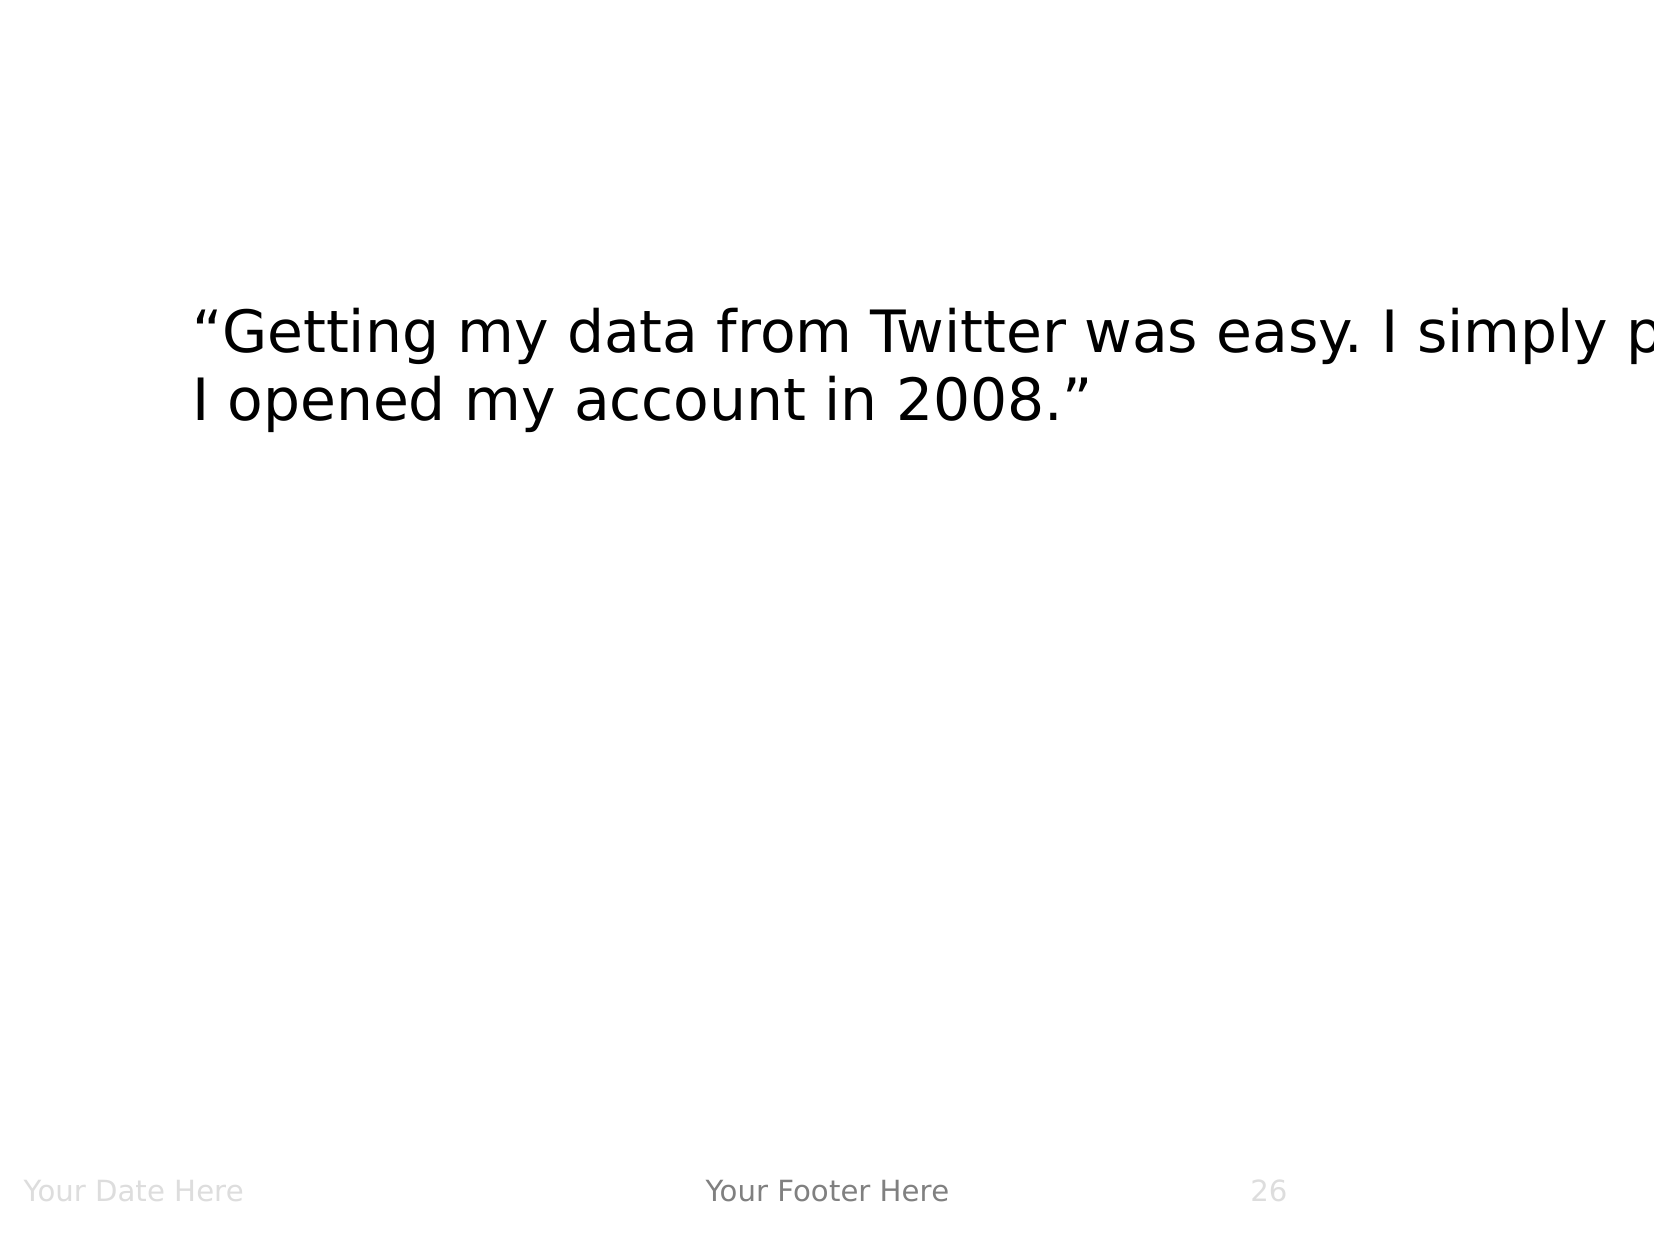

“Getting my data from Twitter was easy. I simply pressed a button labeled “Request your archive.” Twitter promptly sent me an e-mail with a handy Excel spreadsheet containing my 2,993 tweets since I opened my account in 2008.”
Your Date Here
Your Footer Here